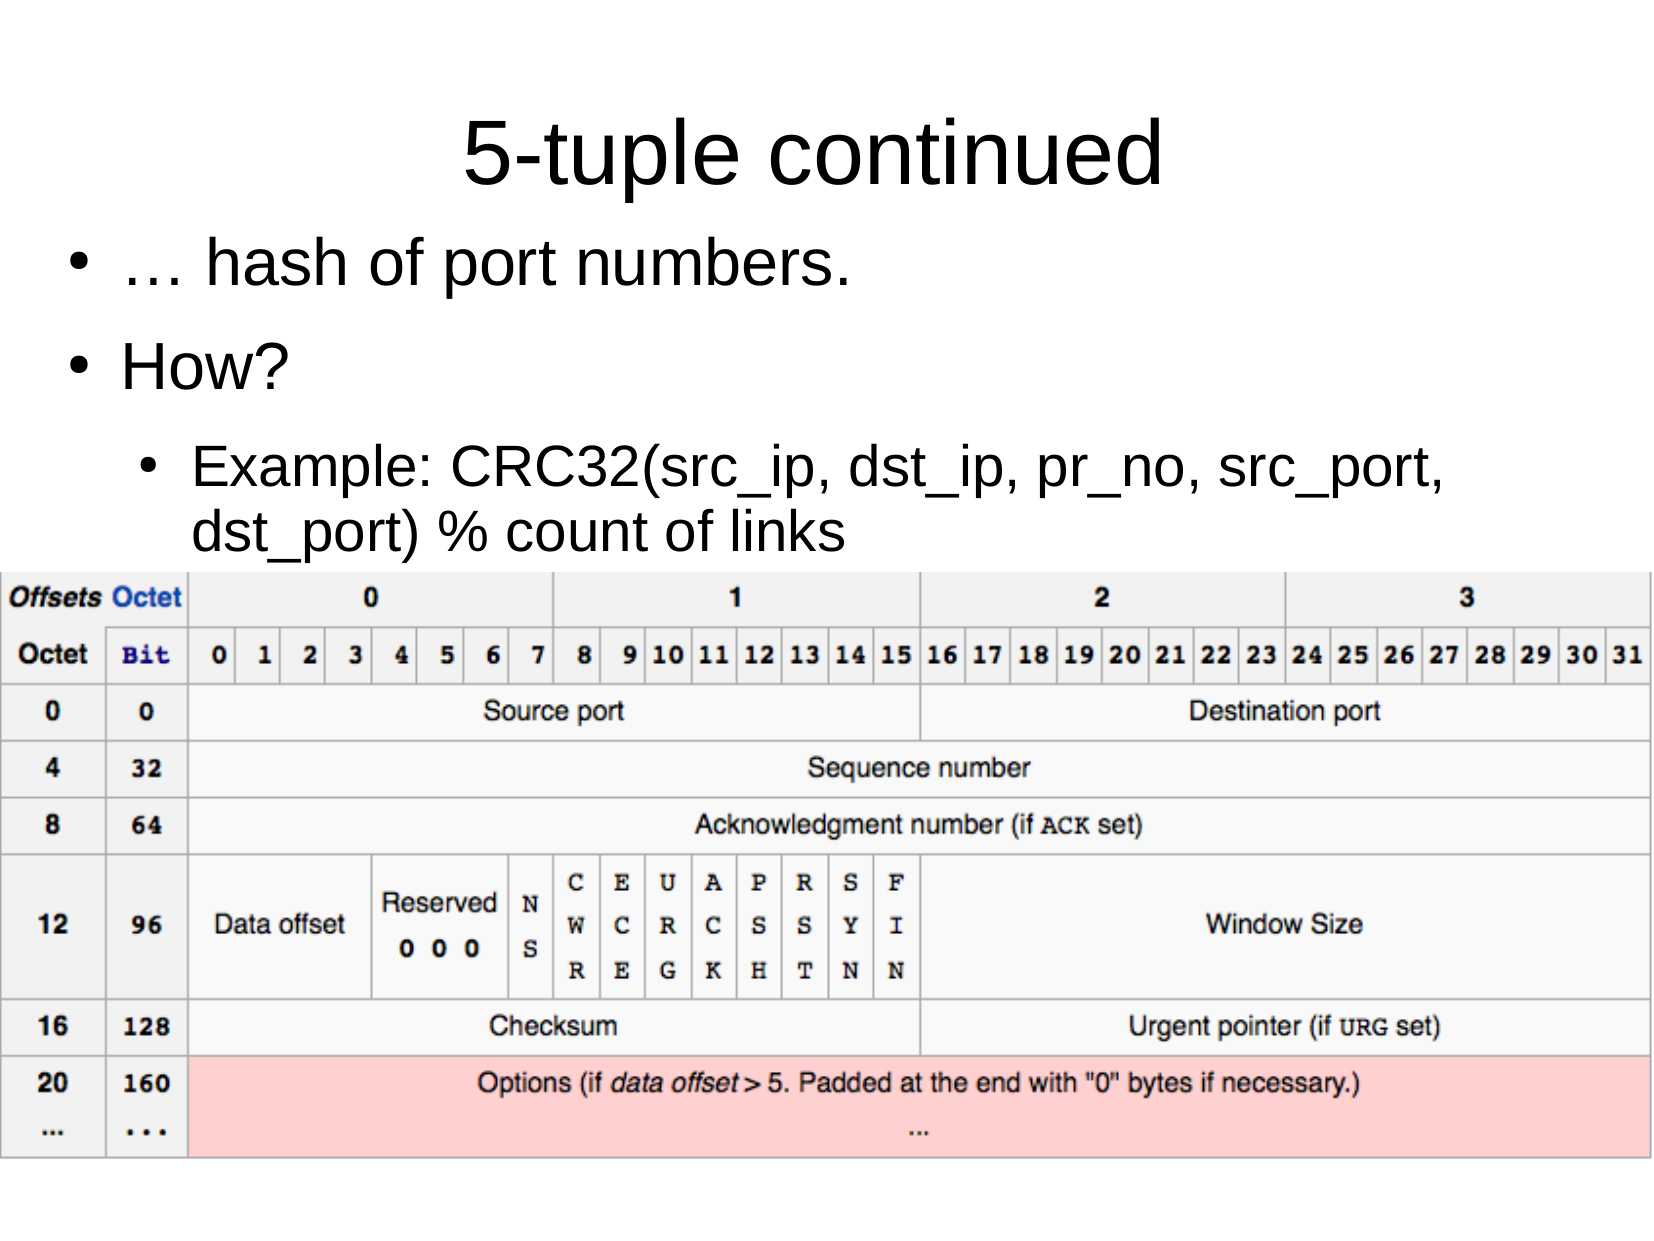

# 5-tuple continued
… hash of port numbers.
How?
Example: CRC32(src_ip, dst_ip, pr_no, src_port, dst_port) % count of links
10